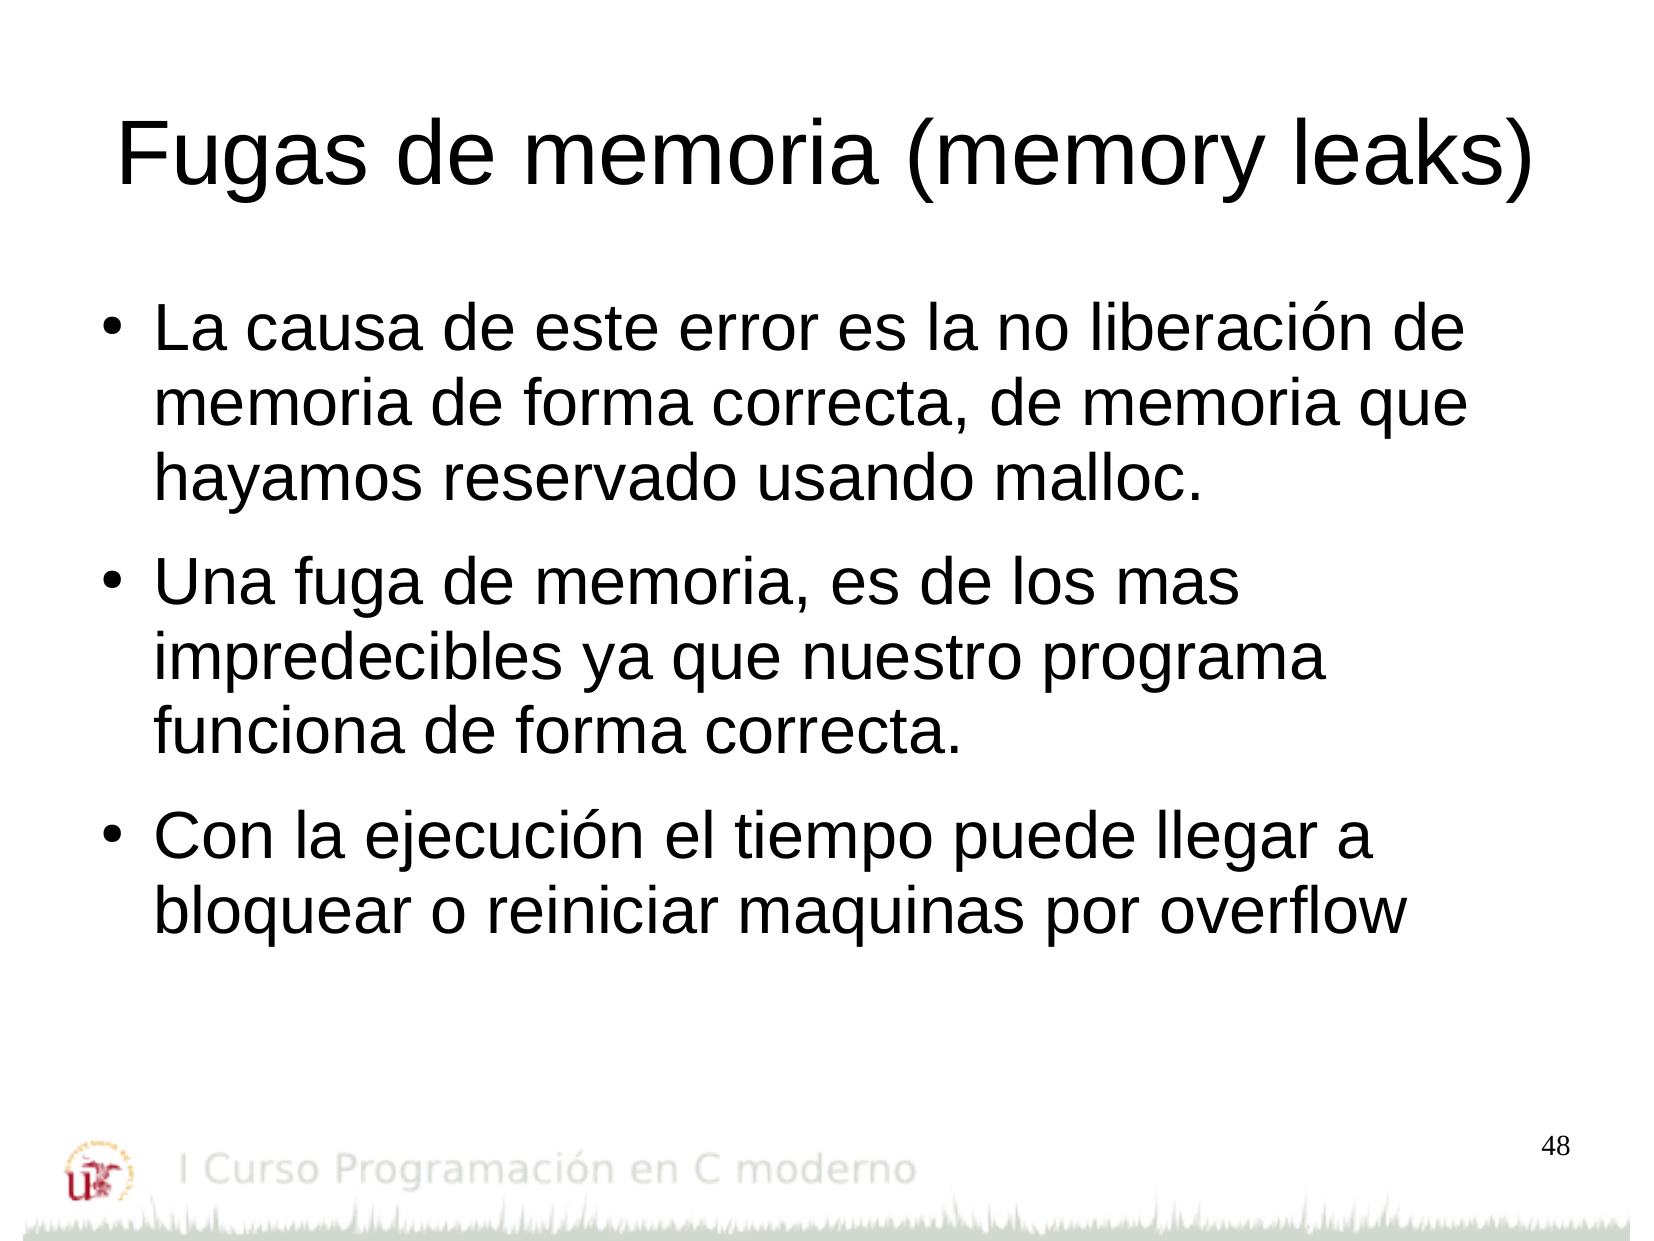

# Fugas de memoria (memory leaks)
La causa de este error es la no liberación de memoria de forma correcta, de memoria que hayamos reservado usando malloc.
Una fuga de memoria, es de los mas impredecibles ya que nuestro programa funciona de forma correcta.
Con la ejecución el tiempo puede llegar a bloquear o reiniciar maquinas por overflow
48